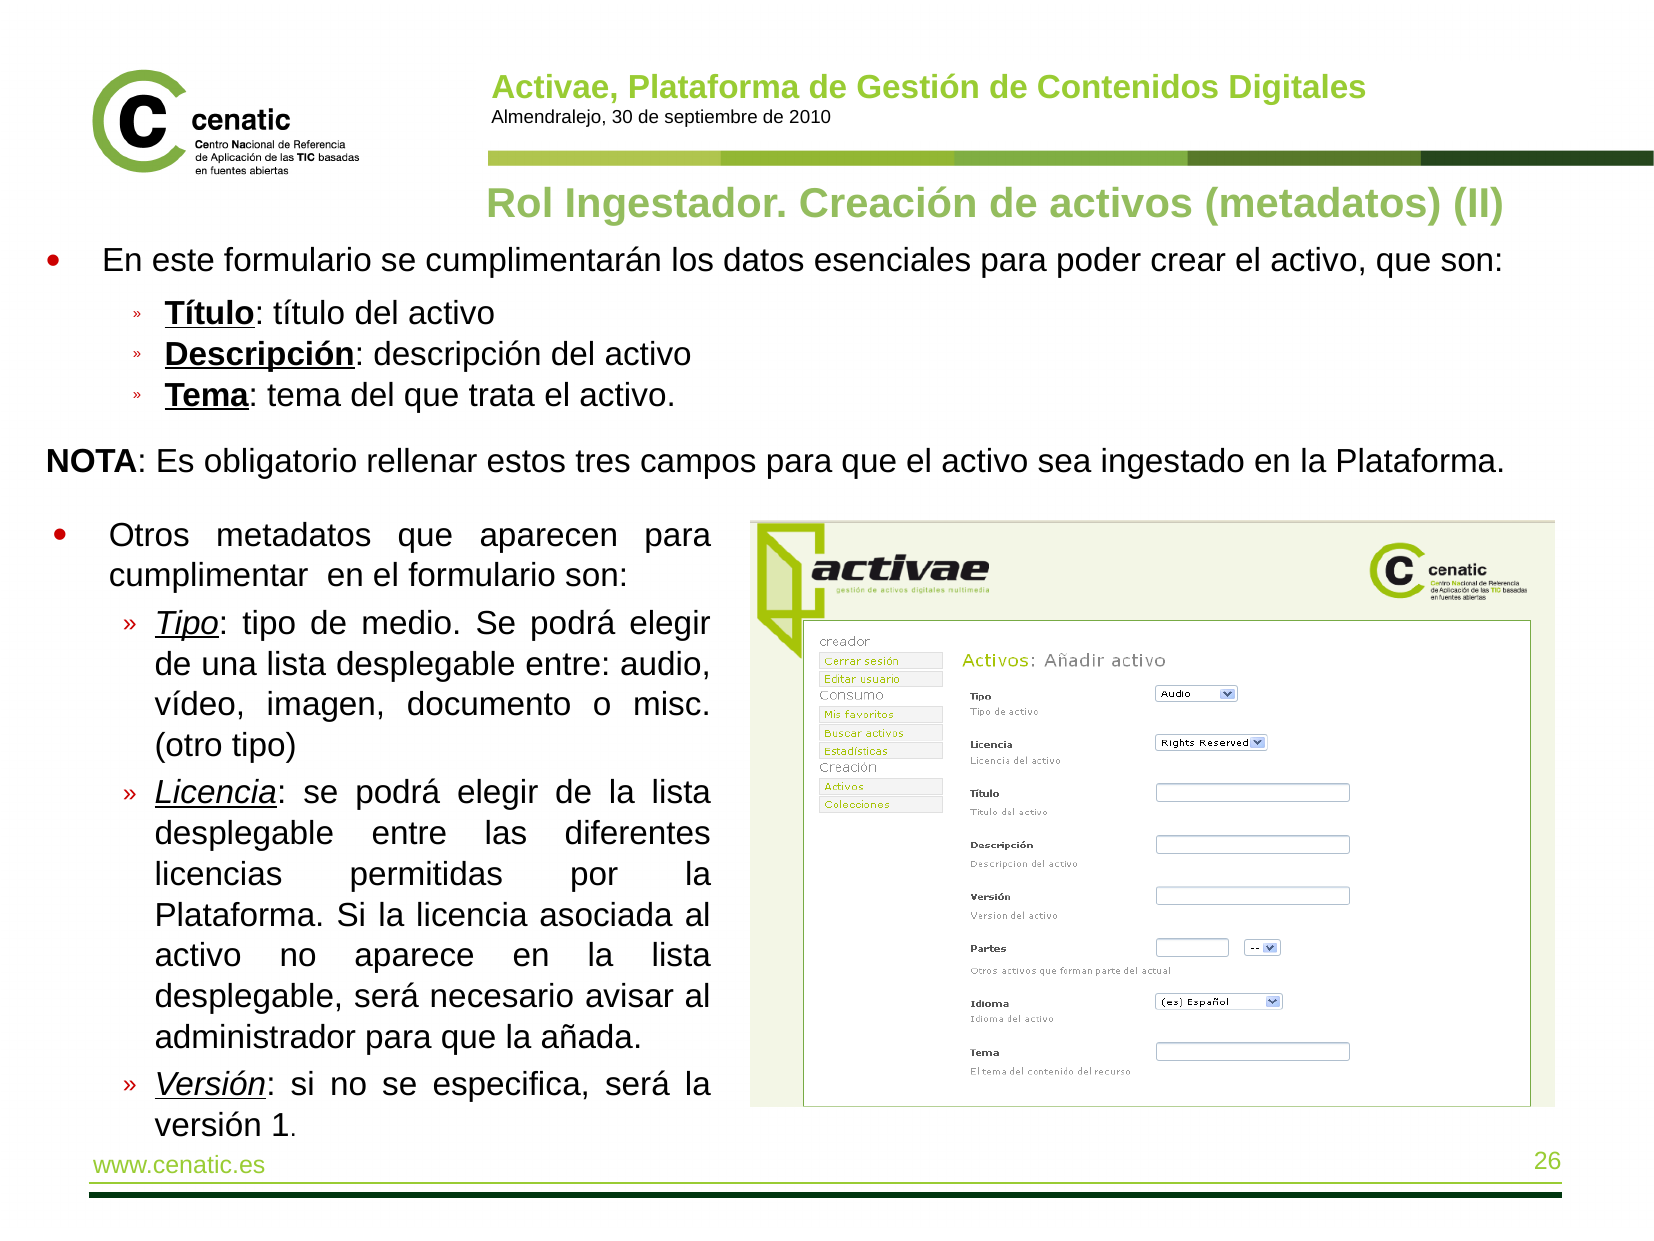

# Rol Ingestador. Creación de activos (metadatos) (II)
En este formulario se cumplimentarán los datos esenciales para poder crear el activo, que son:
Título: título del activo
Descripción: descripción del activo
Tema: tema del que trata el activo.
NOTA: Es obligatorio rellenar estos tres campos para que el activo sea ingestado en la Plataforma.
Otros metadatos que aparecen para cumplimentar en el formulario son:
Tipo: tipo de medio. Se podrá elegir de una lista desplegable entre: audio, vídeo, imagen, documento o misc. (otro tipo)
Licencia: se podrá elegir de la lista desplegable entre las diferentes licencias permitidas por la Plataforma. Si la licencia asociada al activo no aparece en la lista desplegable, será necesario avisar al administrador para que la añada.
Versión: si no se especifica, será la versión 1.
26
www.cenatic.es